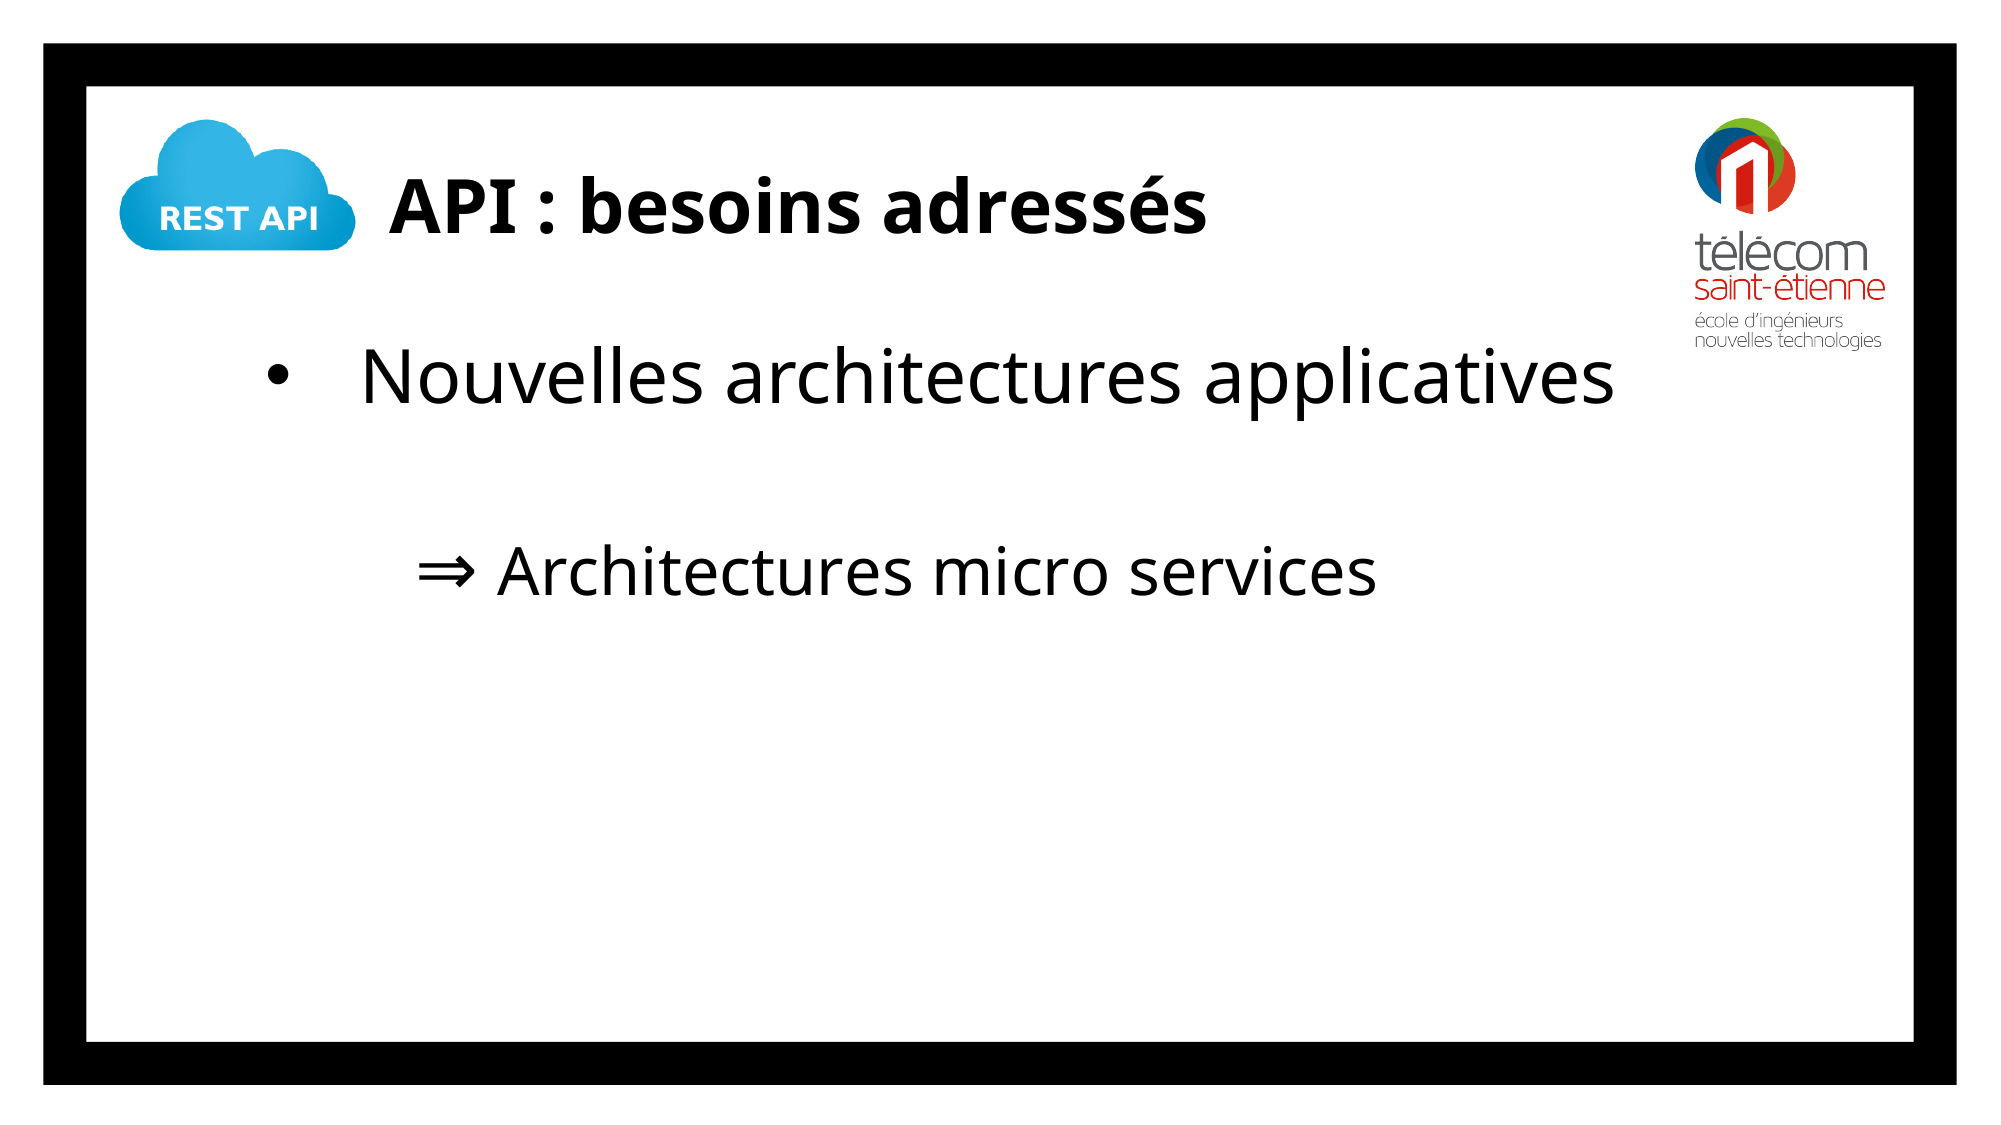

# API : besoins adressés
Nouvelles architectures applicatives
⇒ Architectures micro services